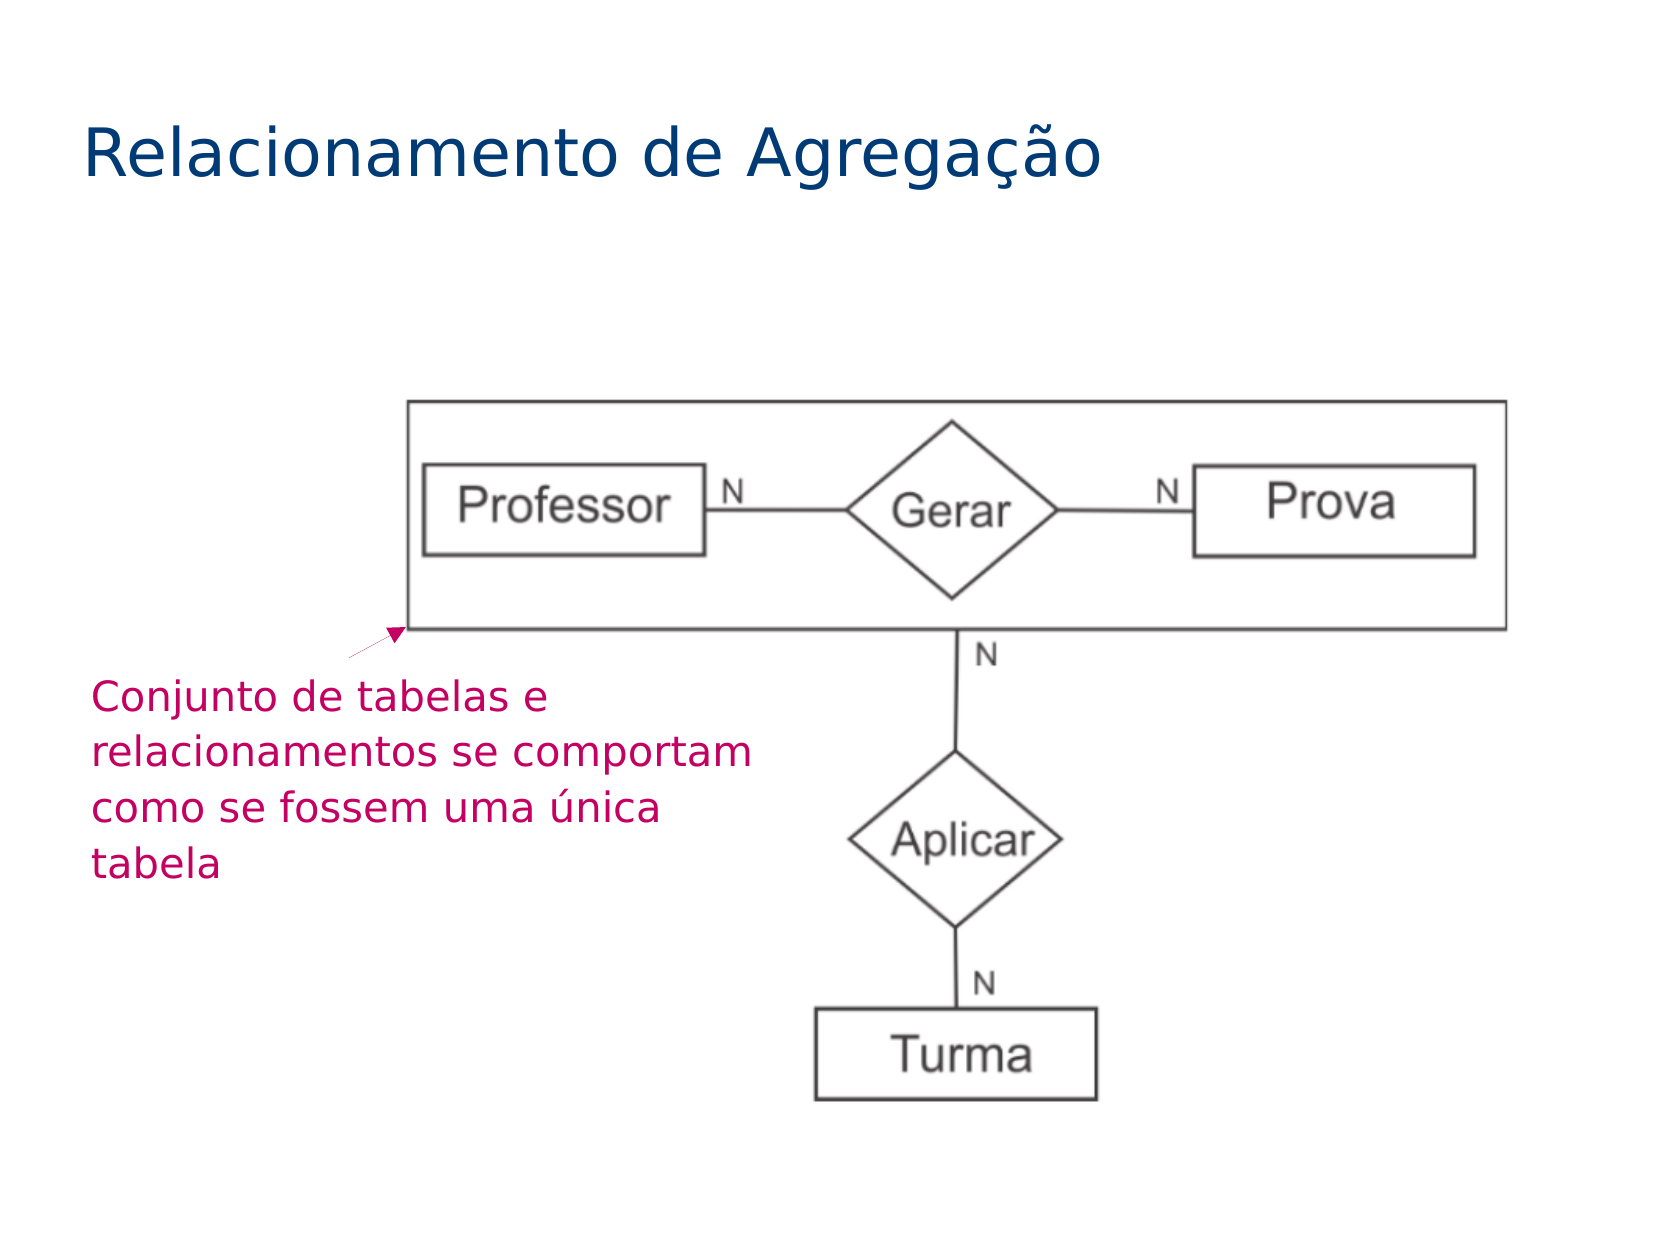

# Relacionamento de Agregação
Conjunto de tabelas e relacionamentos se comportam como se fossem uma única tabela